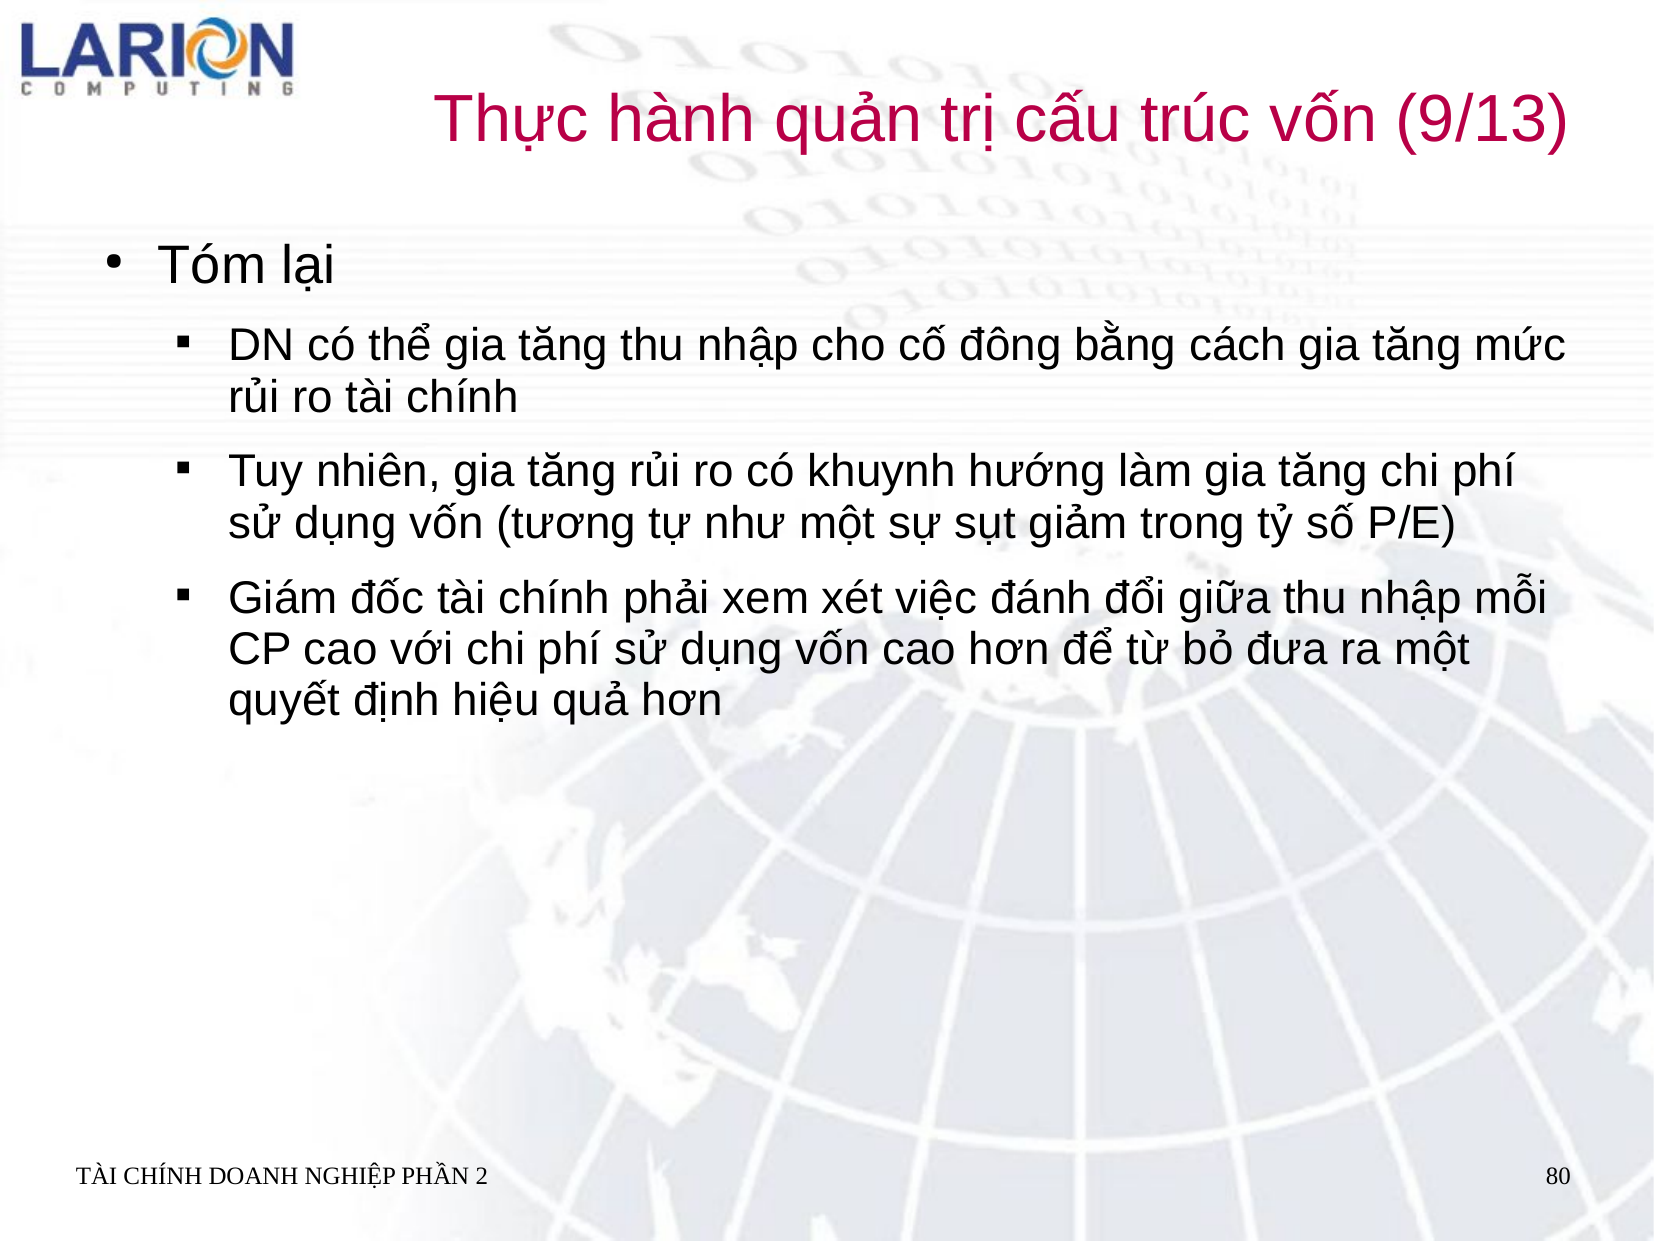

# Thực hành quản trị cấu trúc vốn (9/13)
Tóm lại
DN có thể gia tăng thu nhập cho cố đông bằng cách gia tăng mức rủi ro tài chính
Tuy nhiên, gia tăng rủi ro có khuynh hướng làm gia tăng chi phí sử dụng vốn (tương tự như một sự sụt giảm trong tỷ số P/E)
Giám đốc tài chính phải xem xét việc đánh đổi giữa thu nhập mỗi CP cao với chi phí sử dụng vốn cao hơn để từ bỏ đưa ra một quyết định hiệu quả hơn
TÀI CHÍNH DOANH NGHIỆP PHẦN 2
80